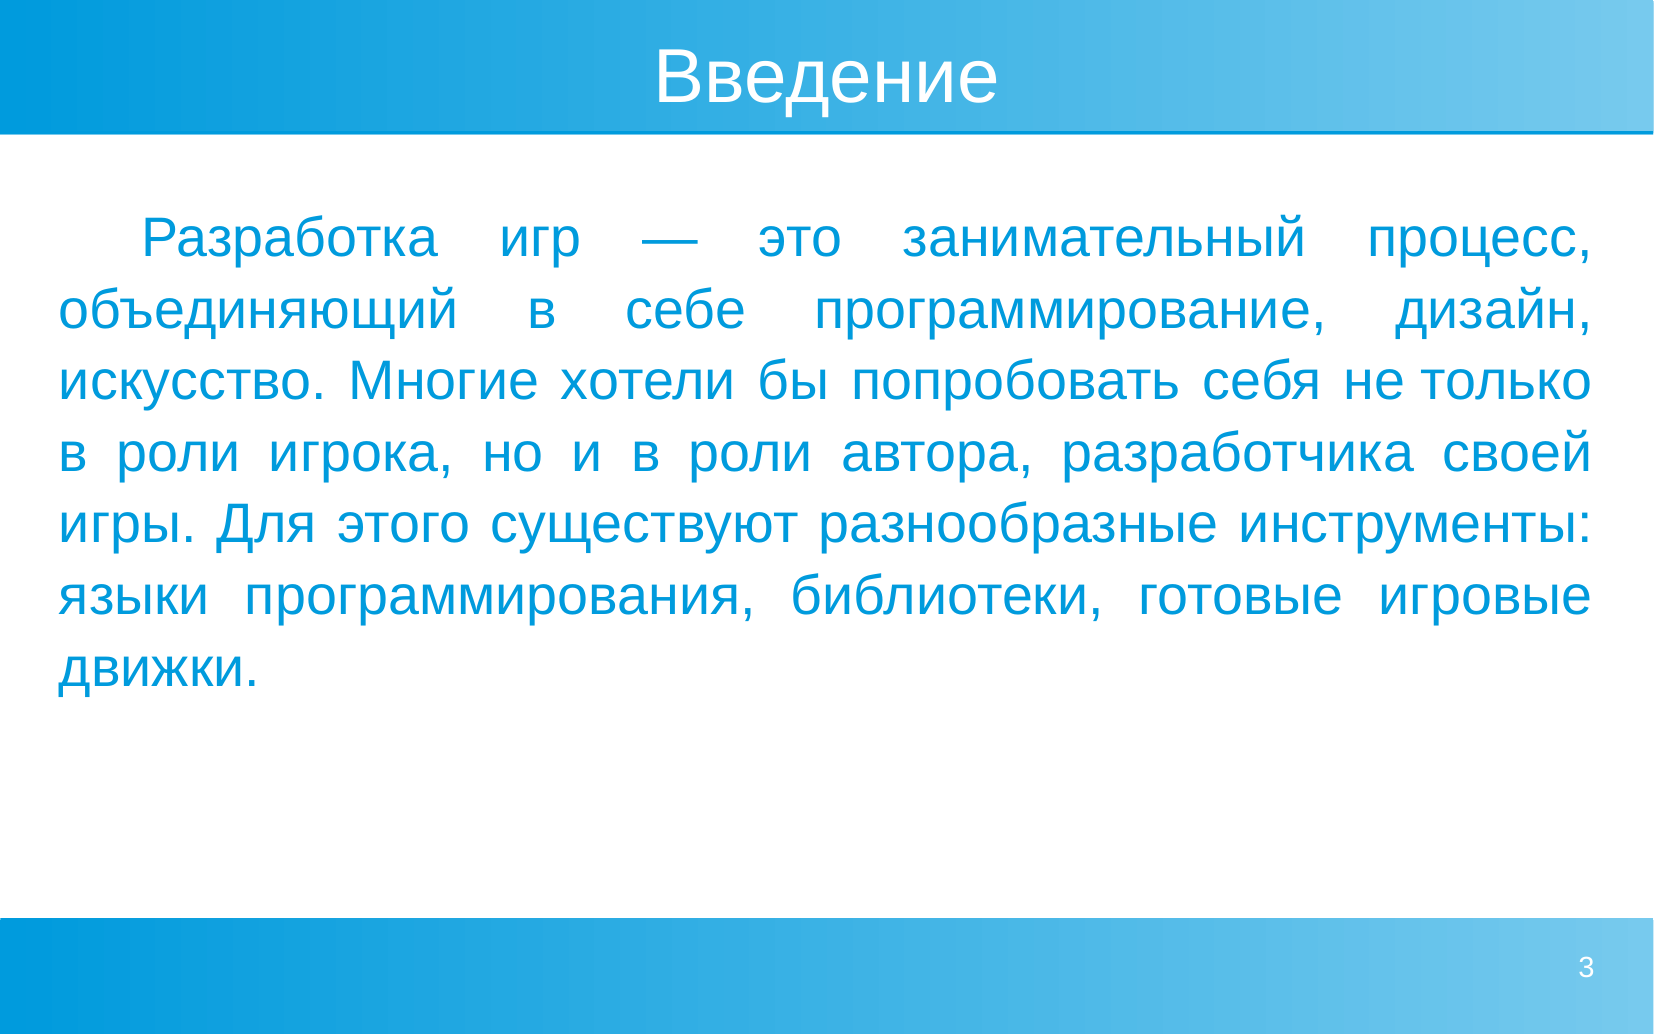

# Введение
Разработка игр — это занимательный процесс, объединяющий в себе программирование, дизайн, искусство. Многие хотели бы попробовать себя не только в роли игрока, но и в роли автора, разработчика своей игры. Для этого существуют разнообразные инструменты: языки программирования, библиотеки, готовые игровые движки.
3